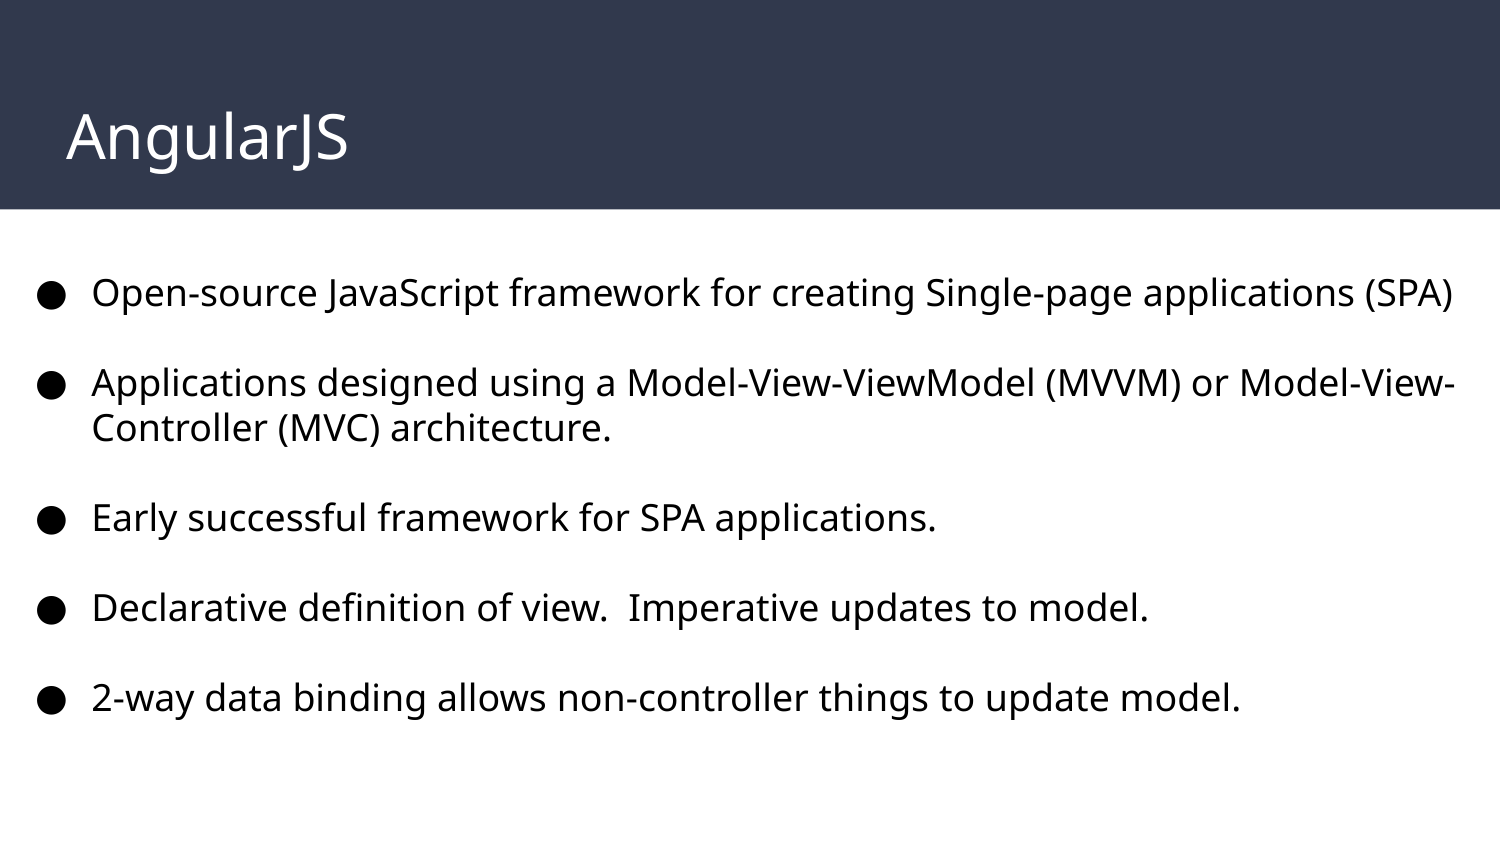

# AngularJS
Open-source JavaScript framework for creating Single-page applications (SPA)
Applications designed using a Model-View-ViewModel (MVVM) or Model-View-Controller (MVC) architecture.
Early successful framework for SPA applications.
Declarative definition of view. Imperative updates to model.
2-way data binding allows non-controller things to update model.